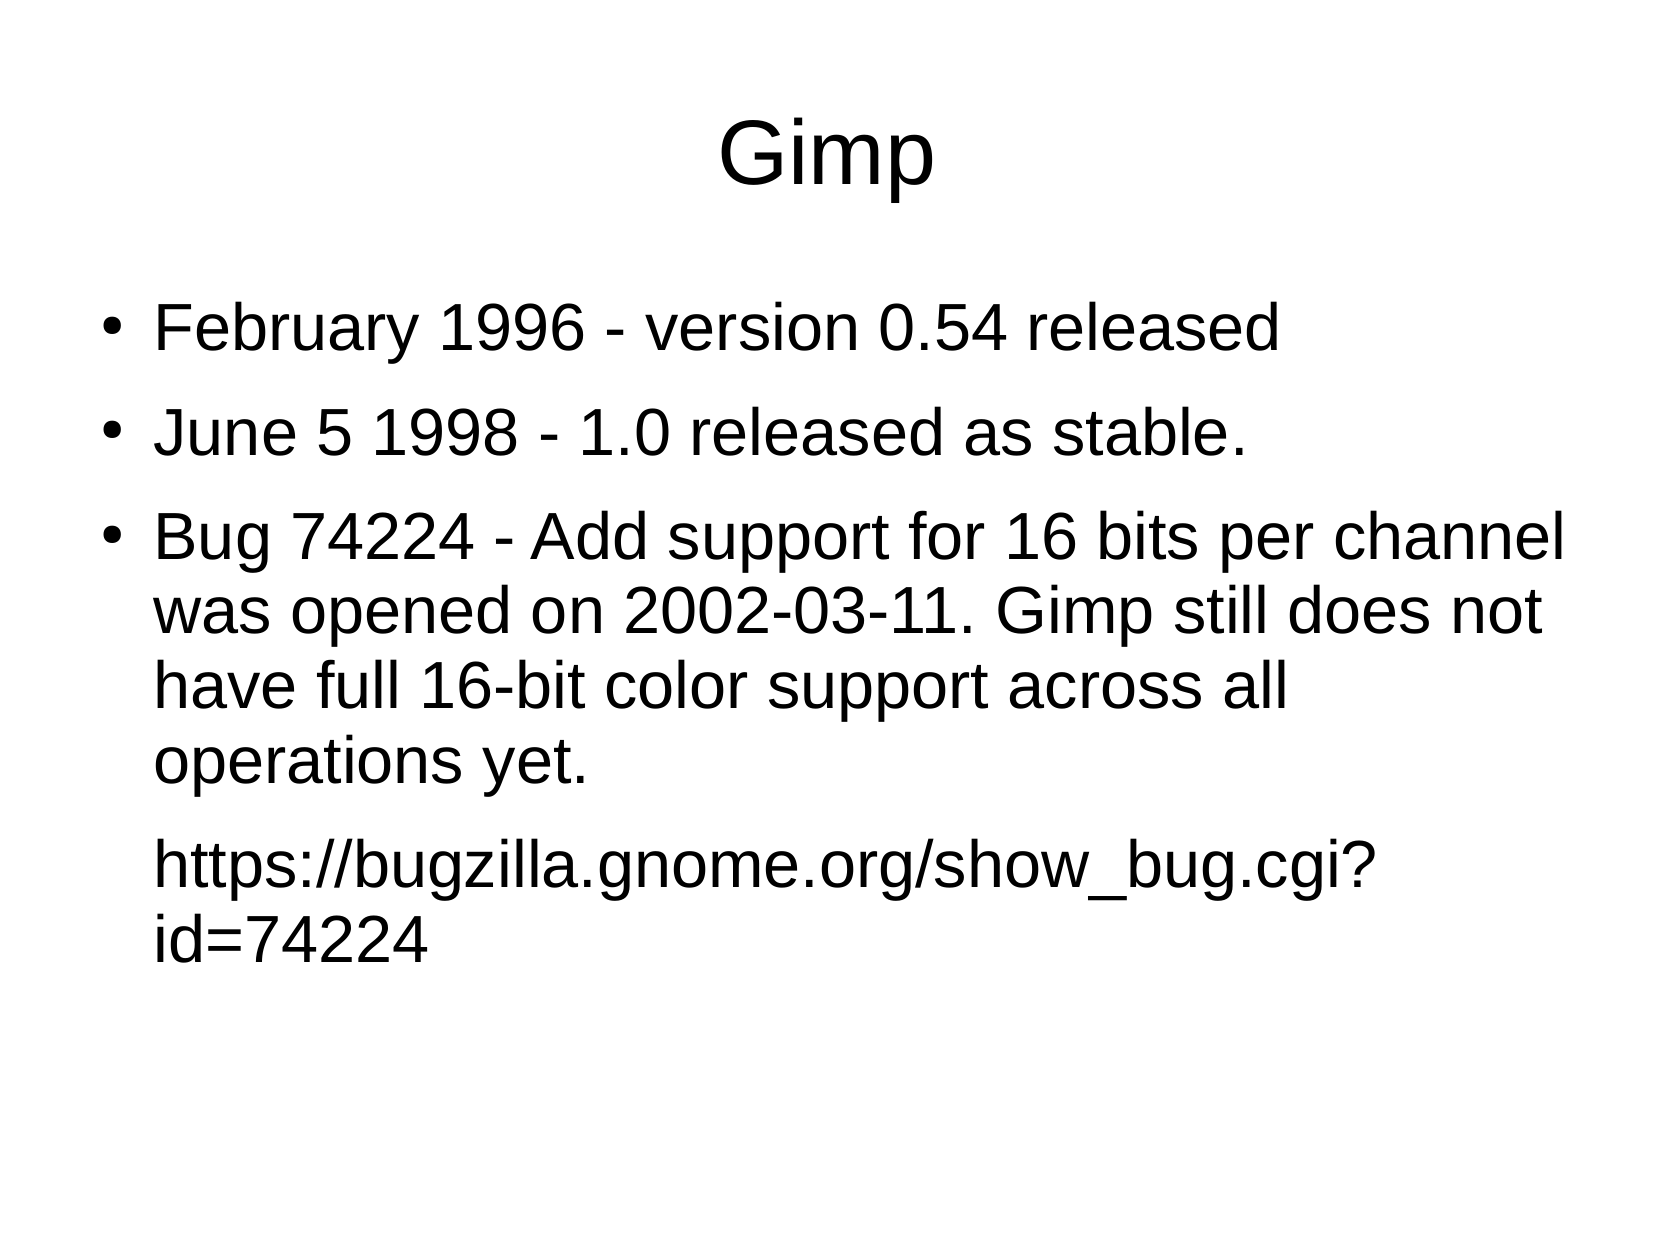

# Gimp
February 1996 - version 0.54 released
June 5 1998 - 1.0 released as stable.
Bug 74224 - Add support for 16 bits per channel was opened on 2002-03-11. Gimp still does not have full 16-bit color support across all operations yet.
https://bugzilla.gnome.org/show_bug.cgi?id=74224